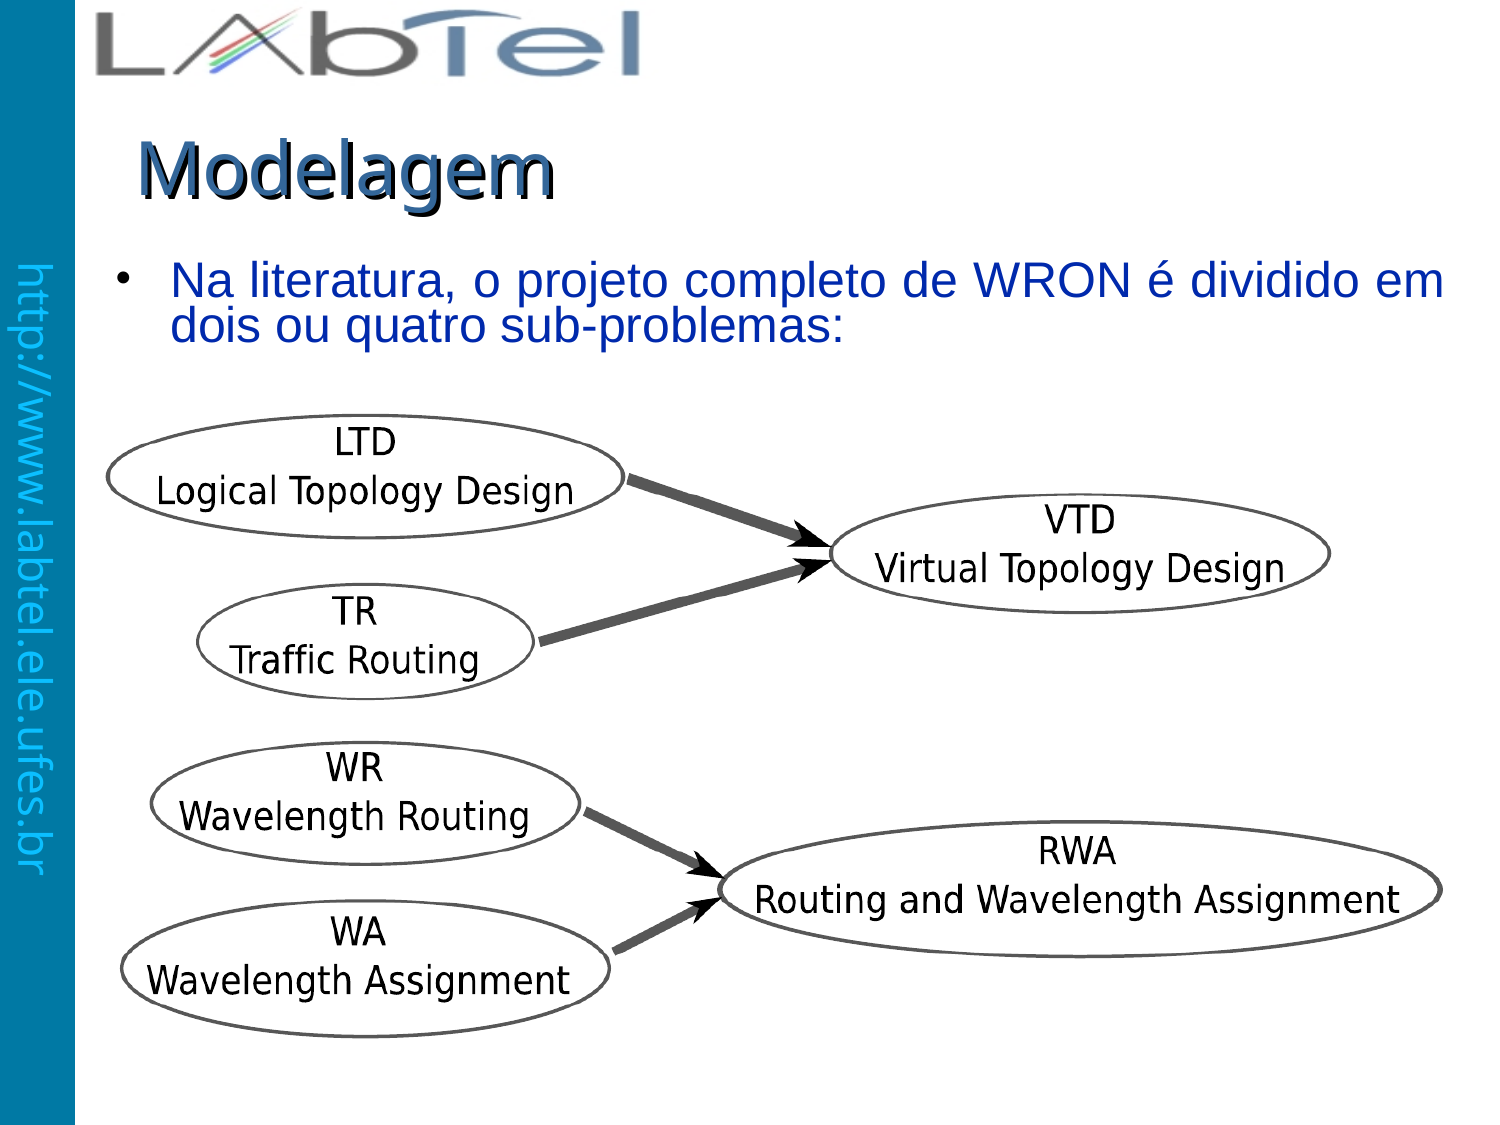

# Modelagem
Na literatura, o projeto completo de WRON é dividido em dois ou quatro sub-problemas: